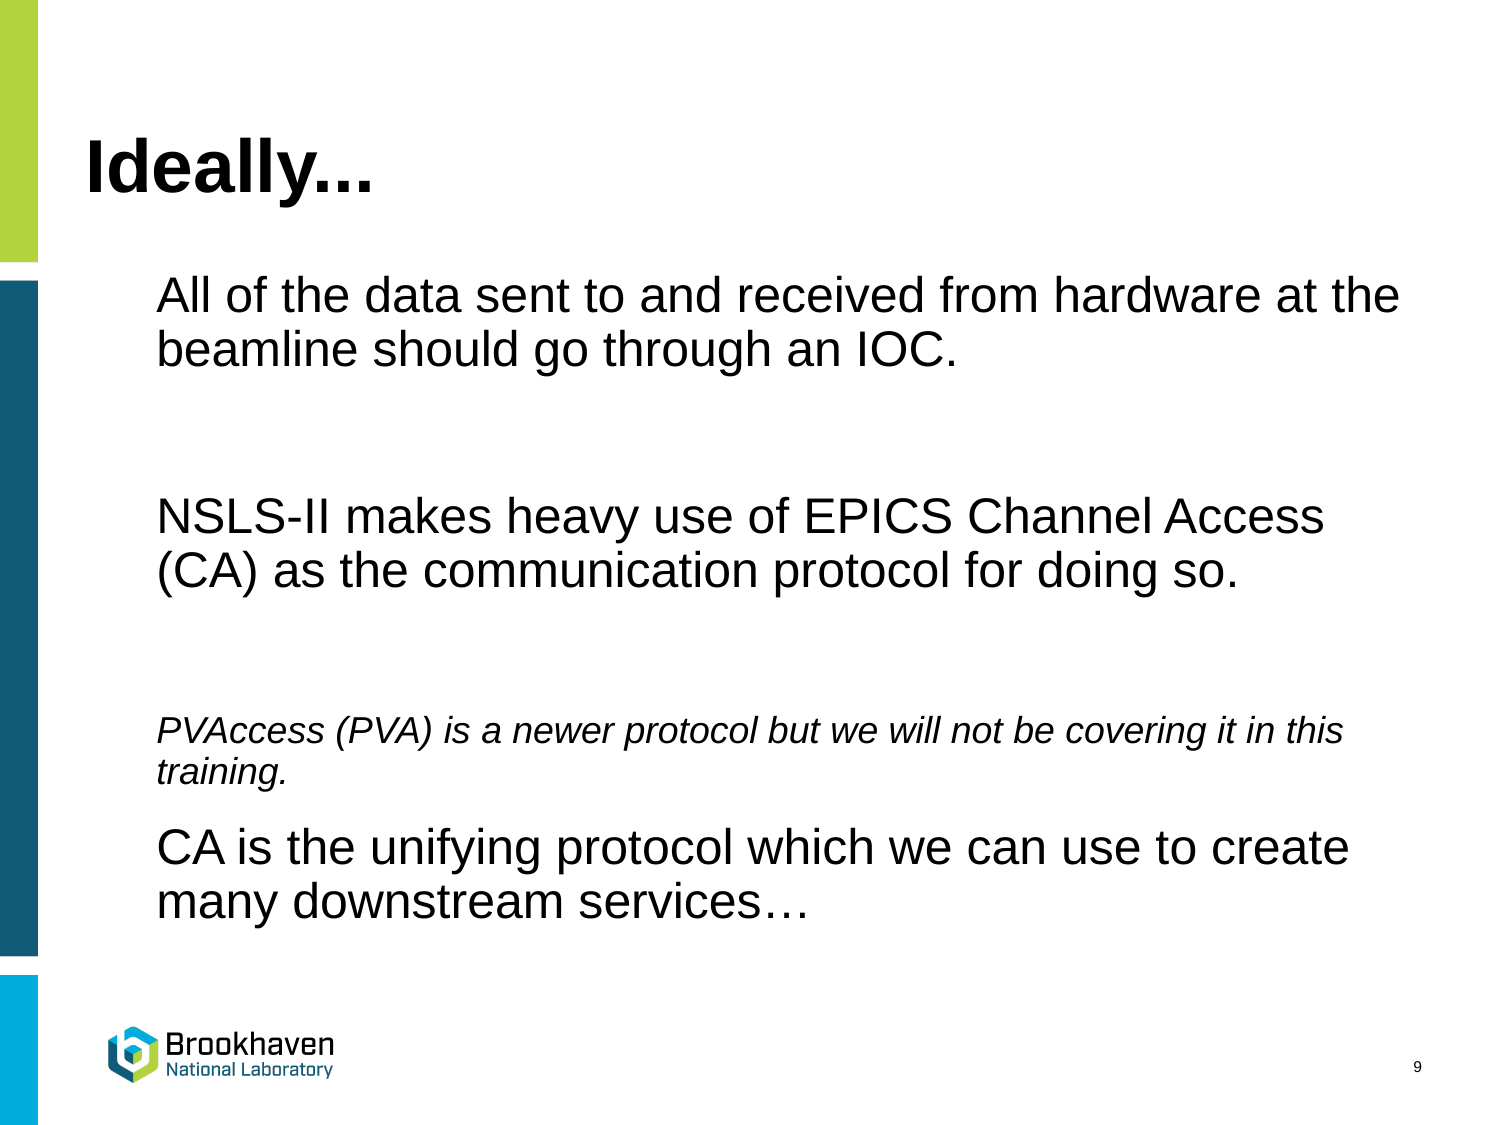

# Ideally...
All of the data sent to and received from hardware at the beamline should go through an IOC.
NSLS-II makes heavy use of EPICS Channel Access (CA) as the communication protocol for doing so.
PVAccess (PVA) is a newer protocol but we will not be covering it in this training.
CA is the unifying protocol which we can use to create many downstream services…